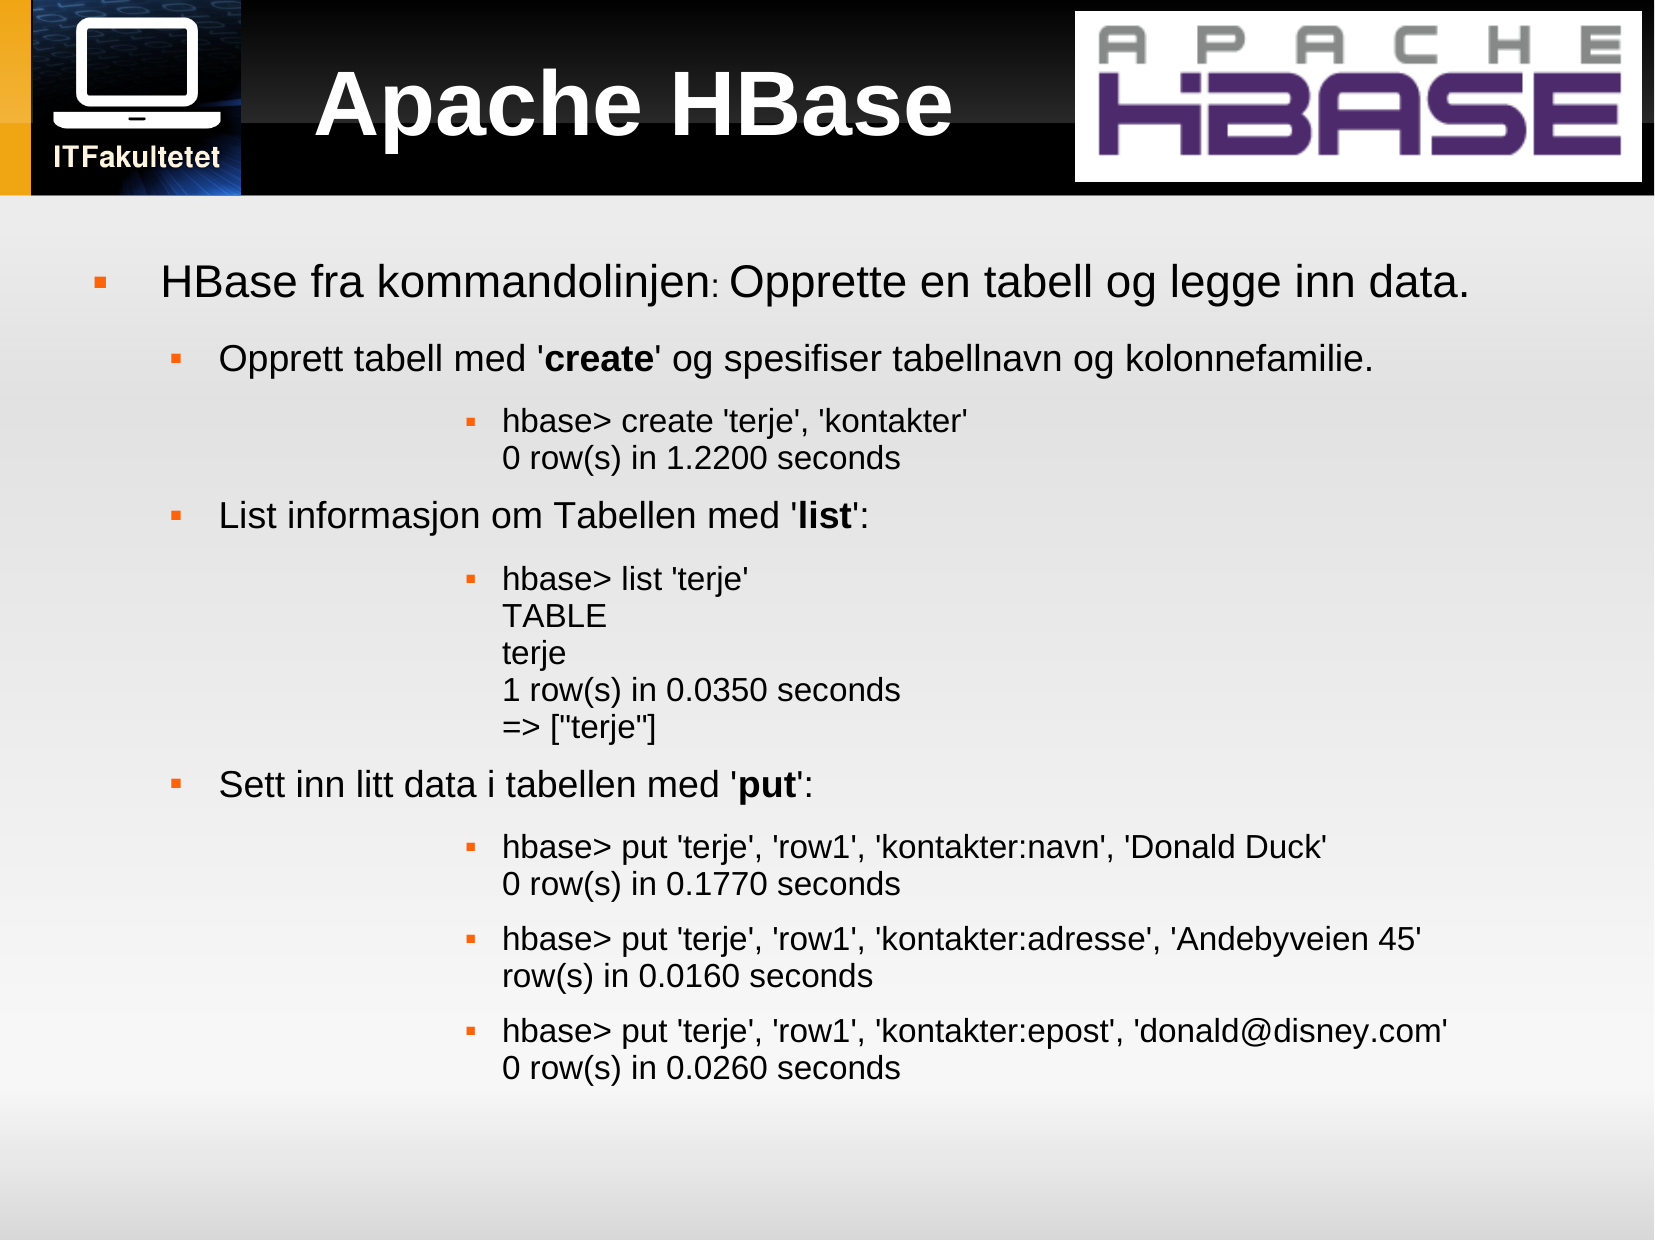

Apache HBase
 HBase fra kommandolinjen
Opprette en tabell og legge inn data.
:

Opprett tabell med 'create' og spesifiser tabellnavn og kolonnefamilie.

hbase> create 'terje', 'kontakter'

0 row(s) in 1.2200 seconds
List informasjon om Tabellen med 'list':

hbase> list 'terje'

TABLE
terje
1 row(s) in 0.0350 seconds
=> ["terje"]
Sett inn litt data i tabellen med 'put':

hbase> put 'terje', 'row1', 'kontakter:navn', 'Donald Duck'

0 row(s) in 0.1770 seconds
hbase> put 'terje', 'row1', 'kontakter:adresse', 'Andebyveien 45'

row(s) in 0.0160 seconds
hbase> put 'terje', 'row1', 'kontakter:epost', 'donald@disney.com'

0 row(s) in 0.0260 seconds